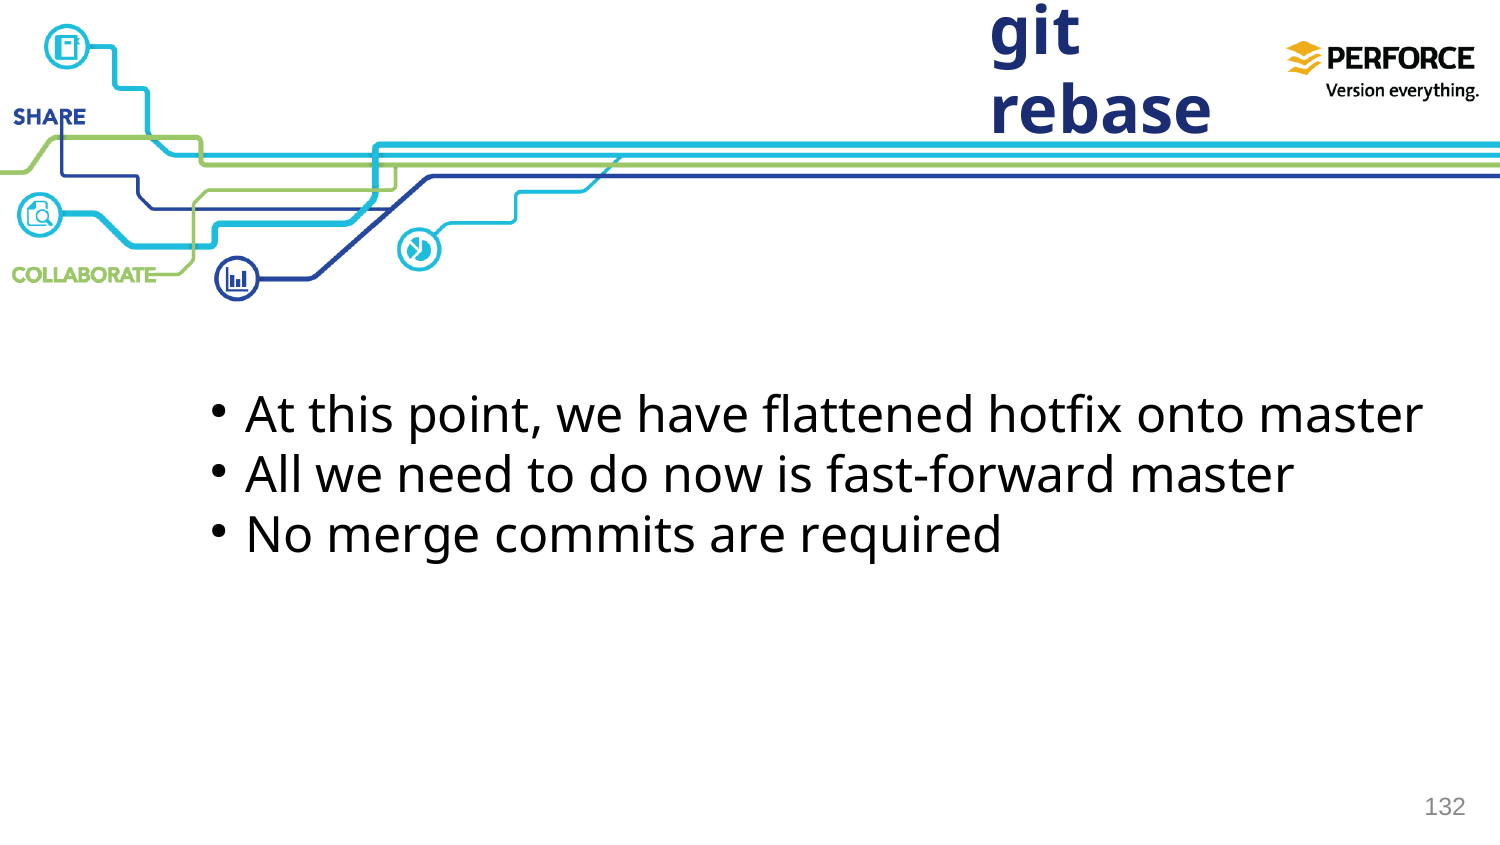

# git rebase
At this point, we have flattened hotfix onto master
All we need to do now is fast-forward master
No merge commits are required